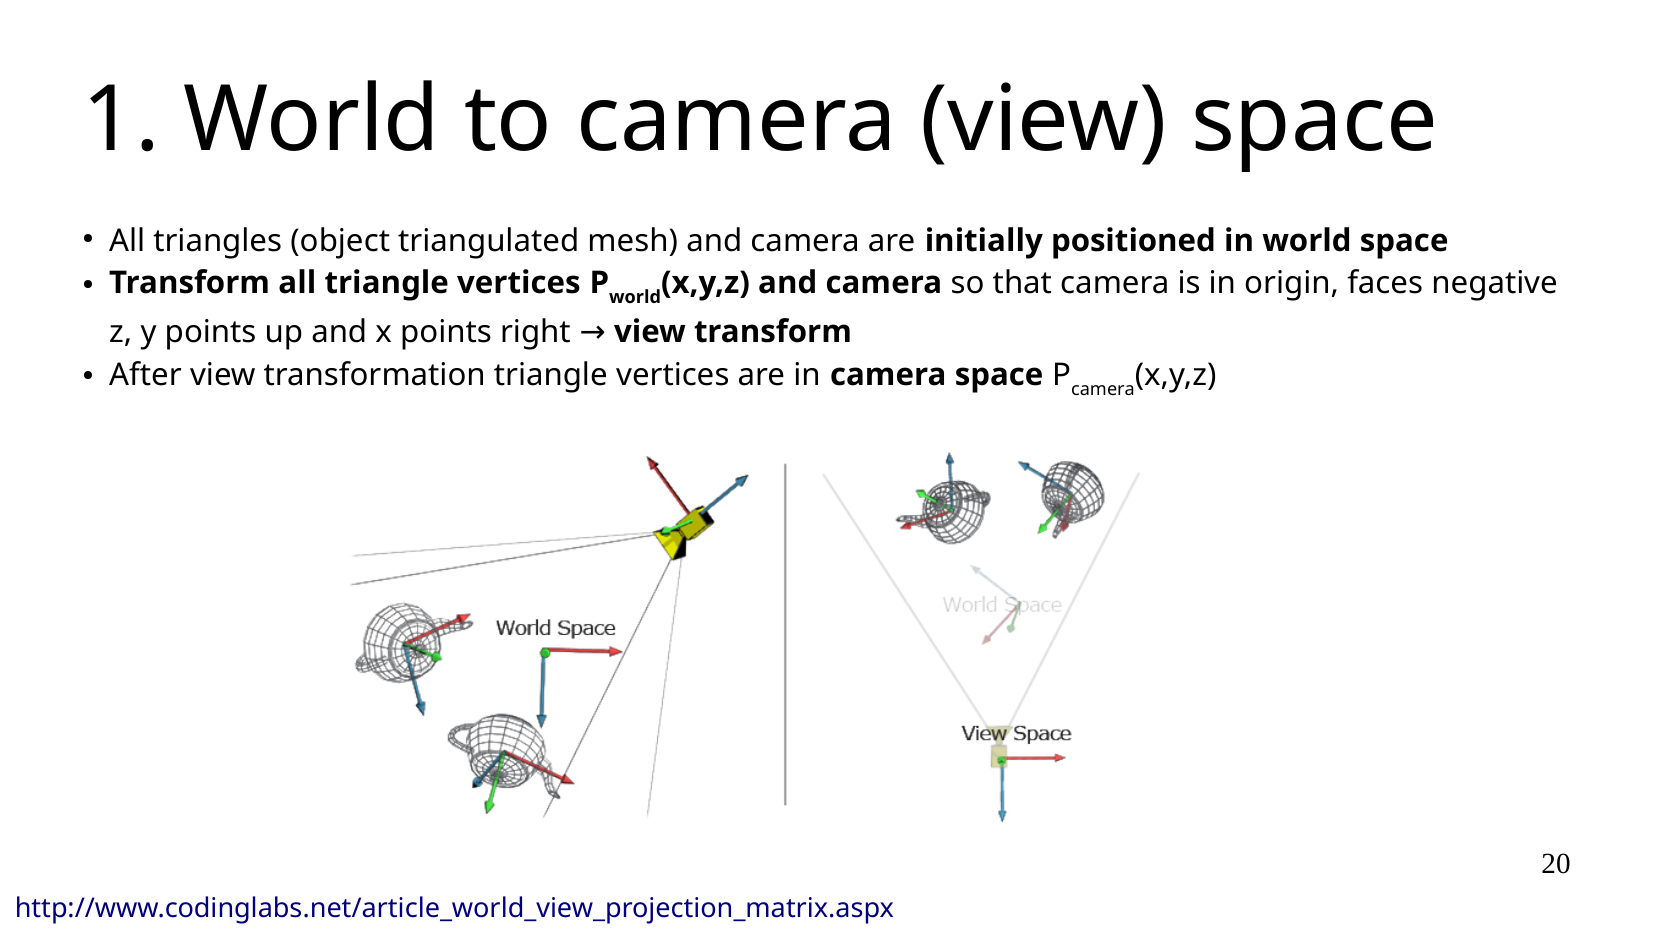

# 1. World to camera (view) space
All triangles (object triangulated mesh) and camera are initially positioned in world space
Transform all triangle vertices Pworld(x,y,z) and camera so that camera is in origin, faces negative z, y points up and x points right → view transform
After view transformation triangle vertices are in camera space Pcamera(x,y,z)
20
http://www.codinglabs.net/article_world_view_projection_matrix.aspx